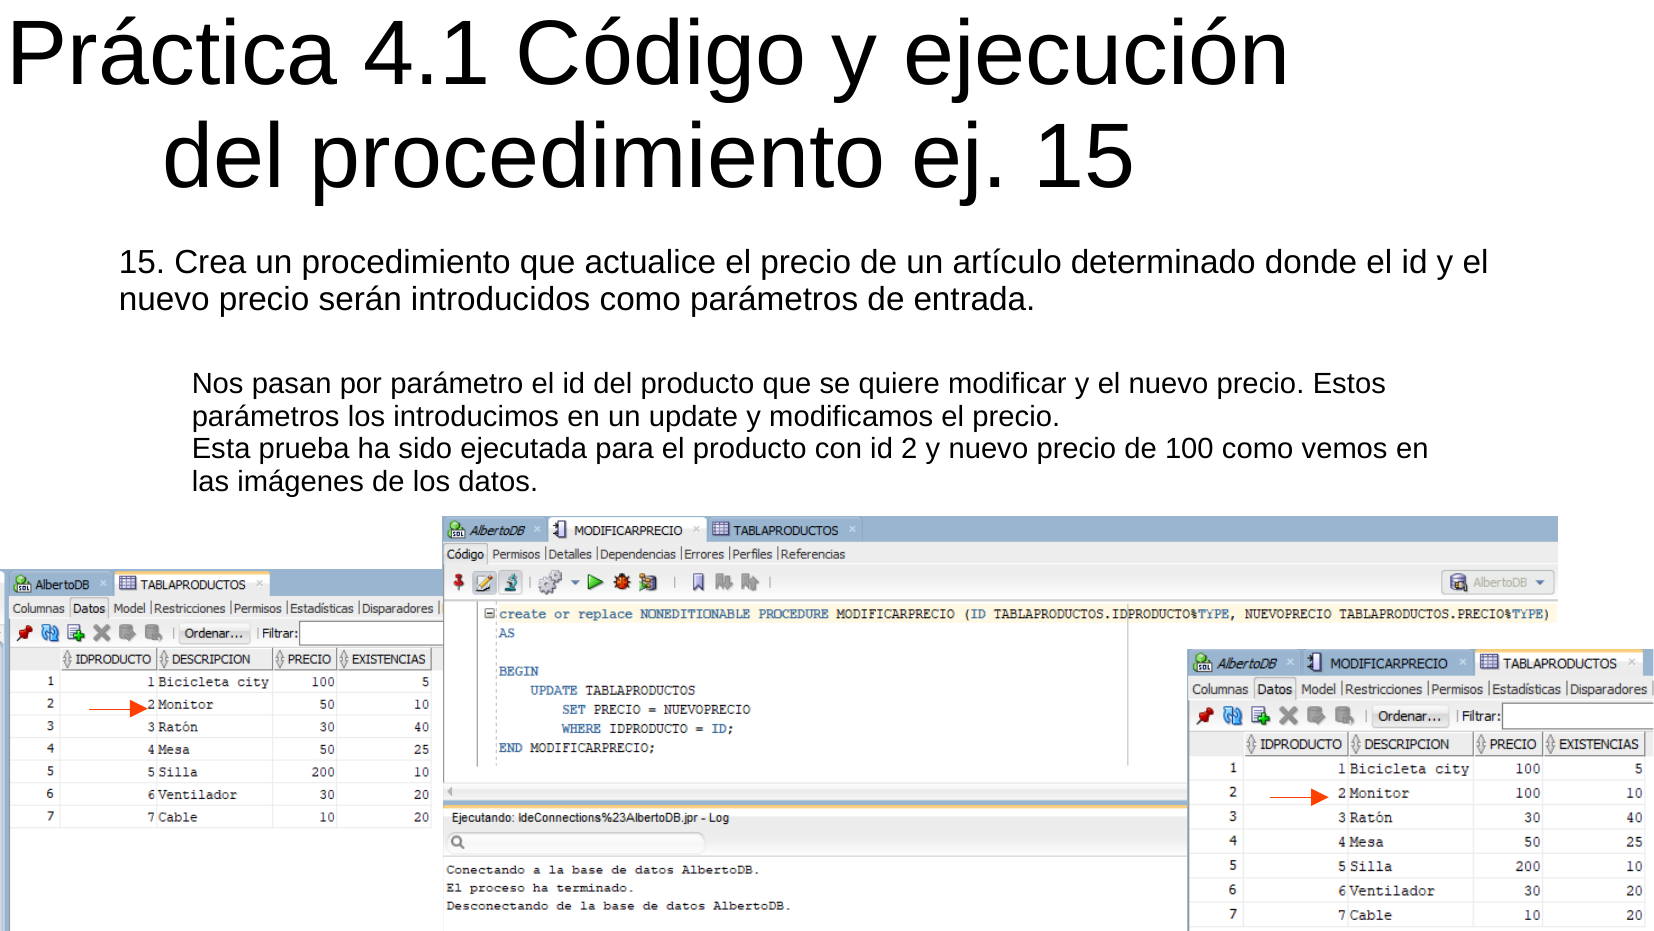

# Práctica 4.1 Código y ejecución del procedimiento ej. 15
15. Crea un procedimiento que actualice el precio de un artículo determinado donde el id y el
nuevo precio serán introducidos como parámetros de entrada.
Nos pasan por parámetro el id del producto que se quiere modificar y el nuevo precio. Estos parámetros los introducimos en un update y modificamos el precio.
Esta prueba ha sido ejecutada para el producto con id 2 y nuevo precio de 100 como vemos en las imágenes de los datos.